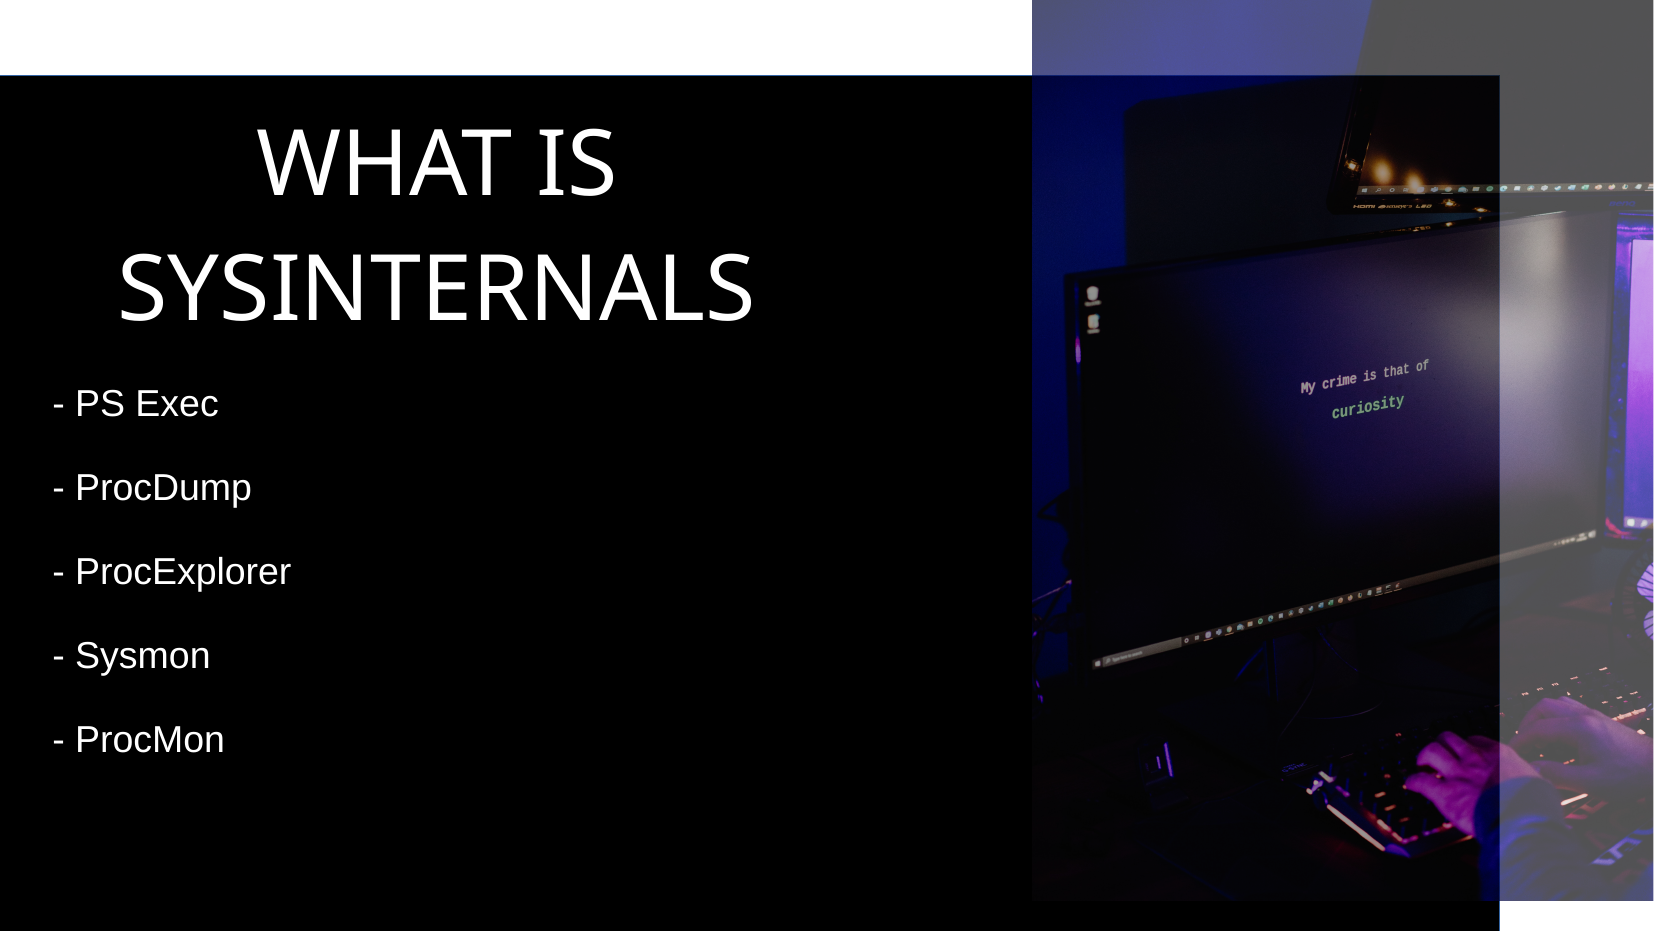

# WHAT IS SYSINTERNALS
- PS Exec
- ProcDump
- ProcExplorer
- Sysmon
- ProcMon